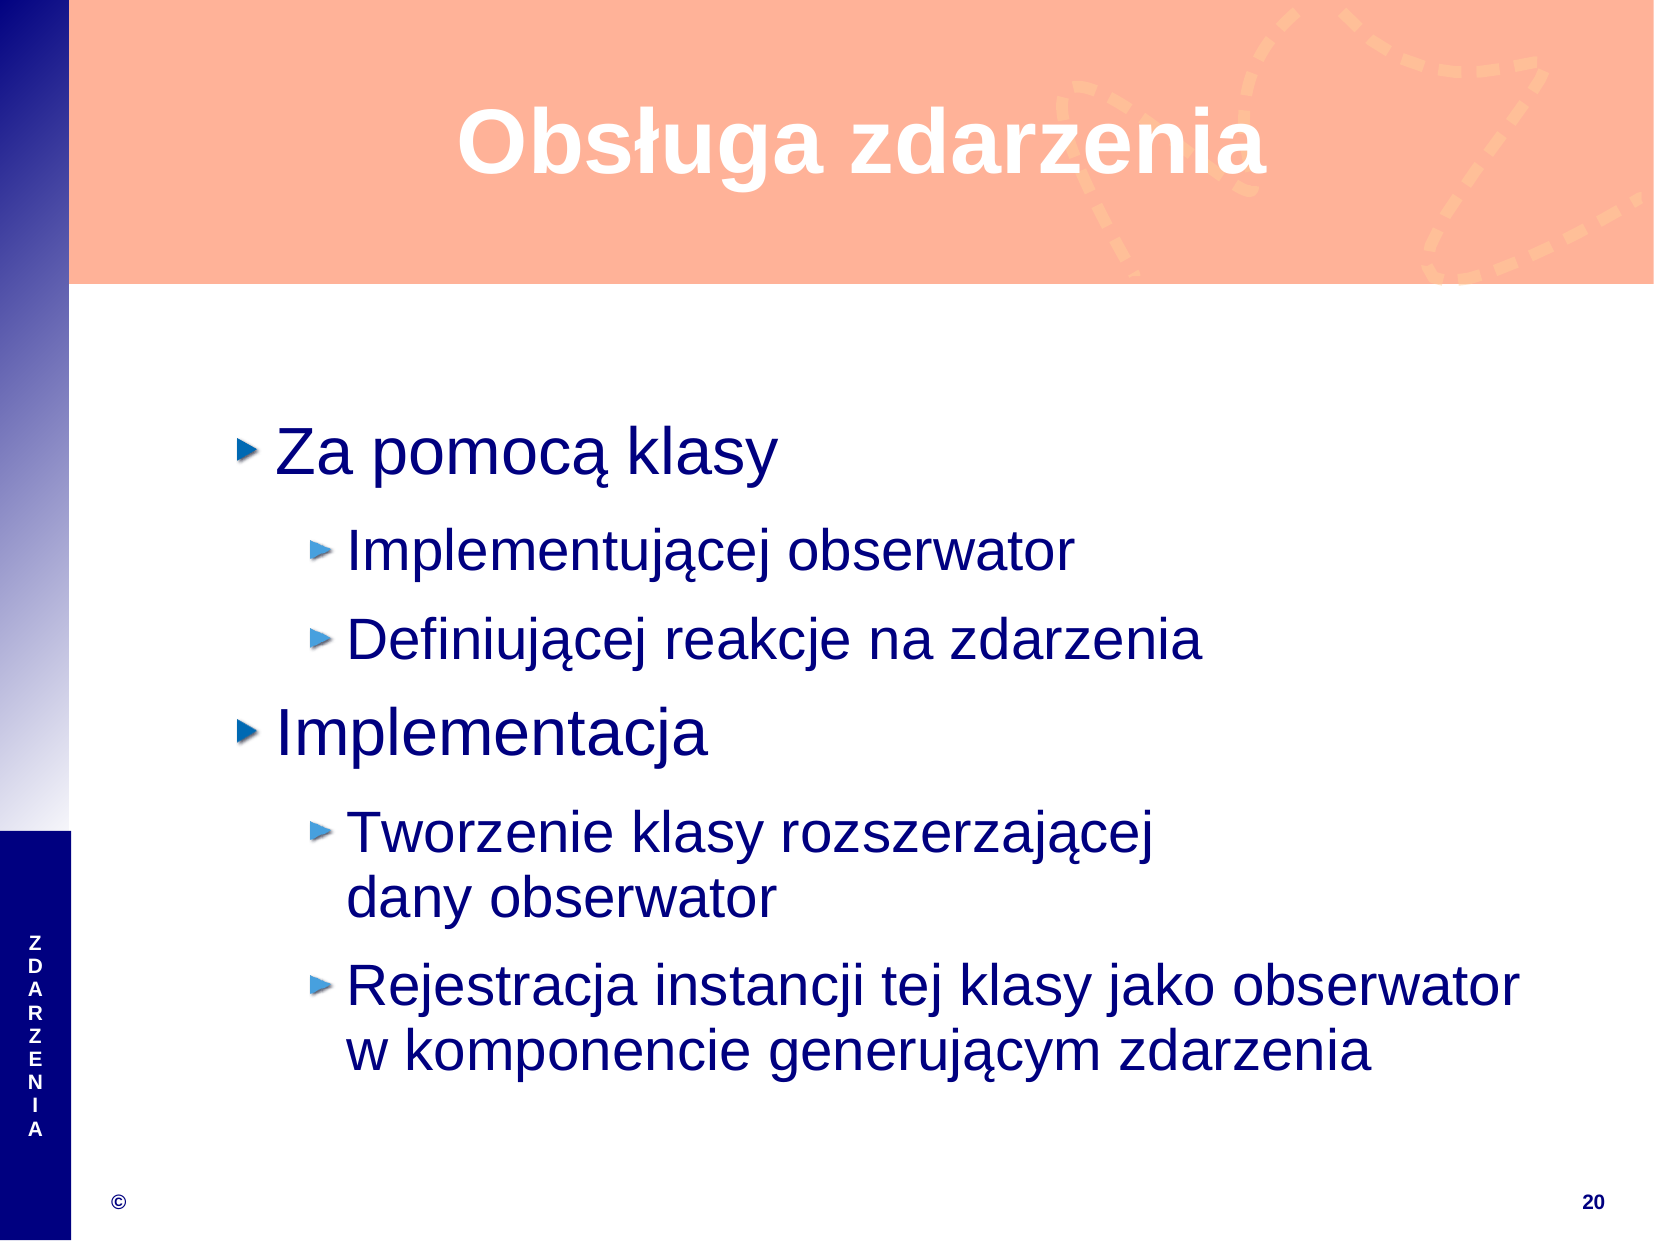

Obsługa zdarzenia
# Za pomocą klasy
Implementującej obserwator
Definiującej reakcje na zdarzenia
Implementacja
Tworzenie klasy rozszerzającej
dany obserwator
Rejestracja instancji tej klasy jako obserwator
w komponencie generującym zdarzenia
Z
D
A
R
Z
E
N
I
A